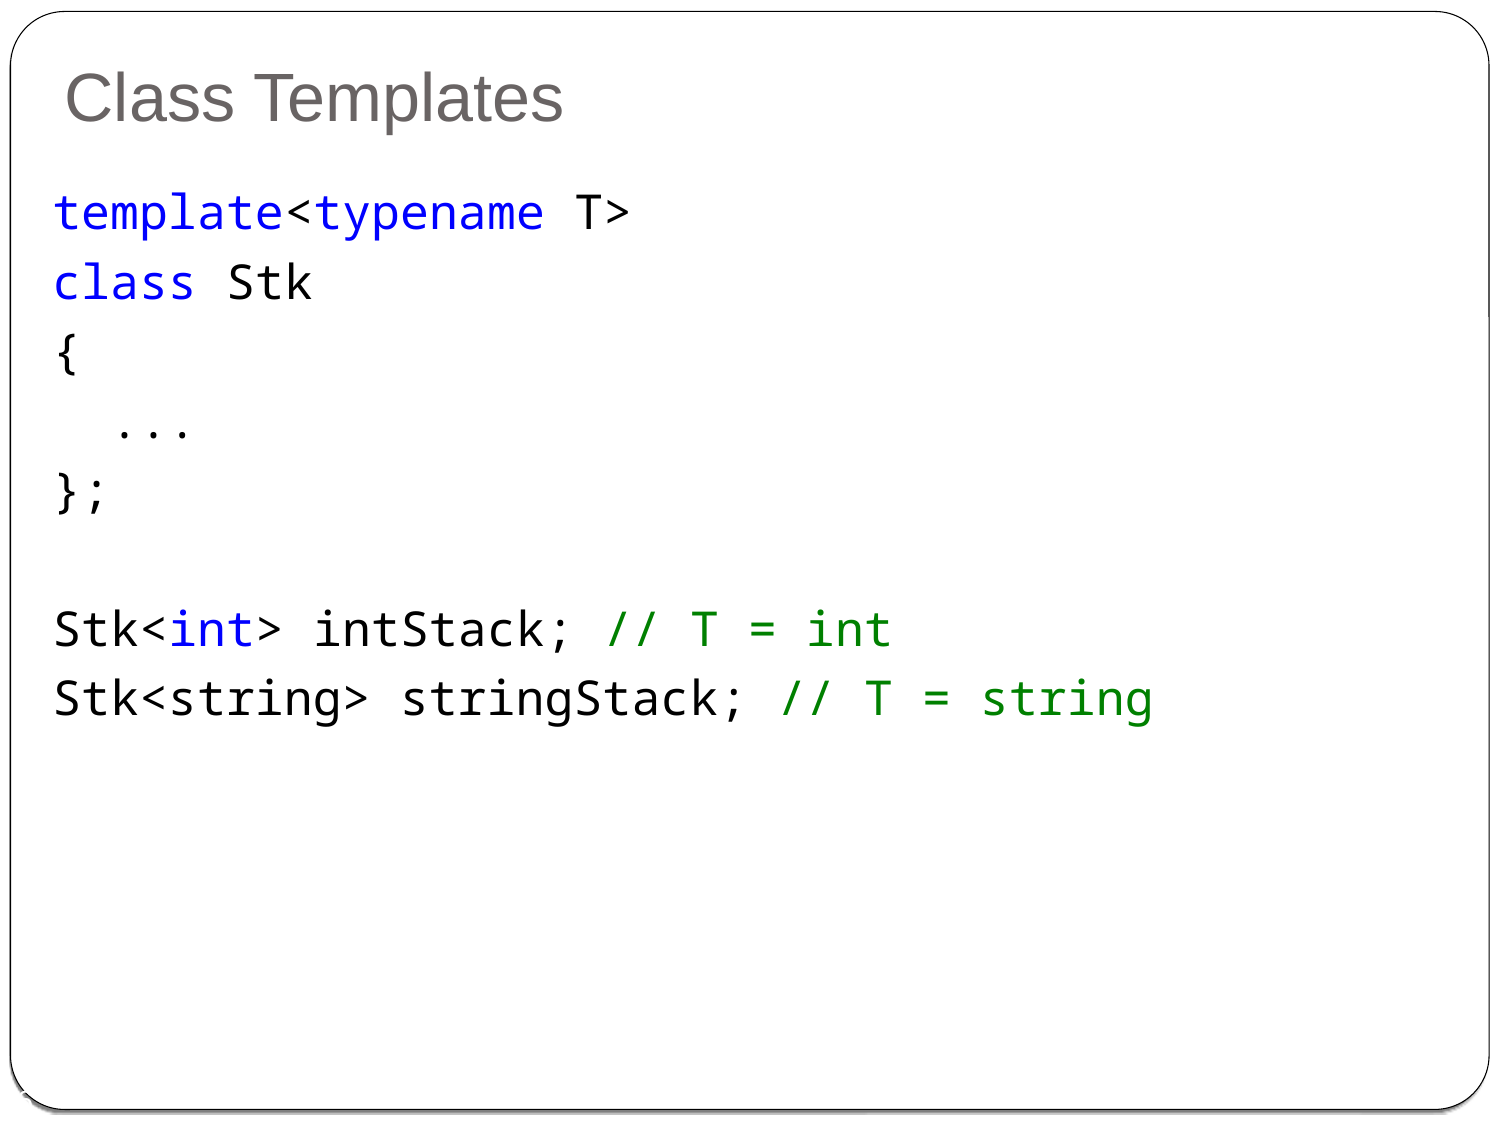

# Class Templates
template<typename T>
class Stk
{
  ... 
};
Stk<int> intStack; // T = int
Stk<string> stringStack; // T = string